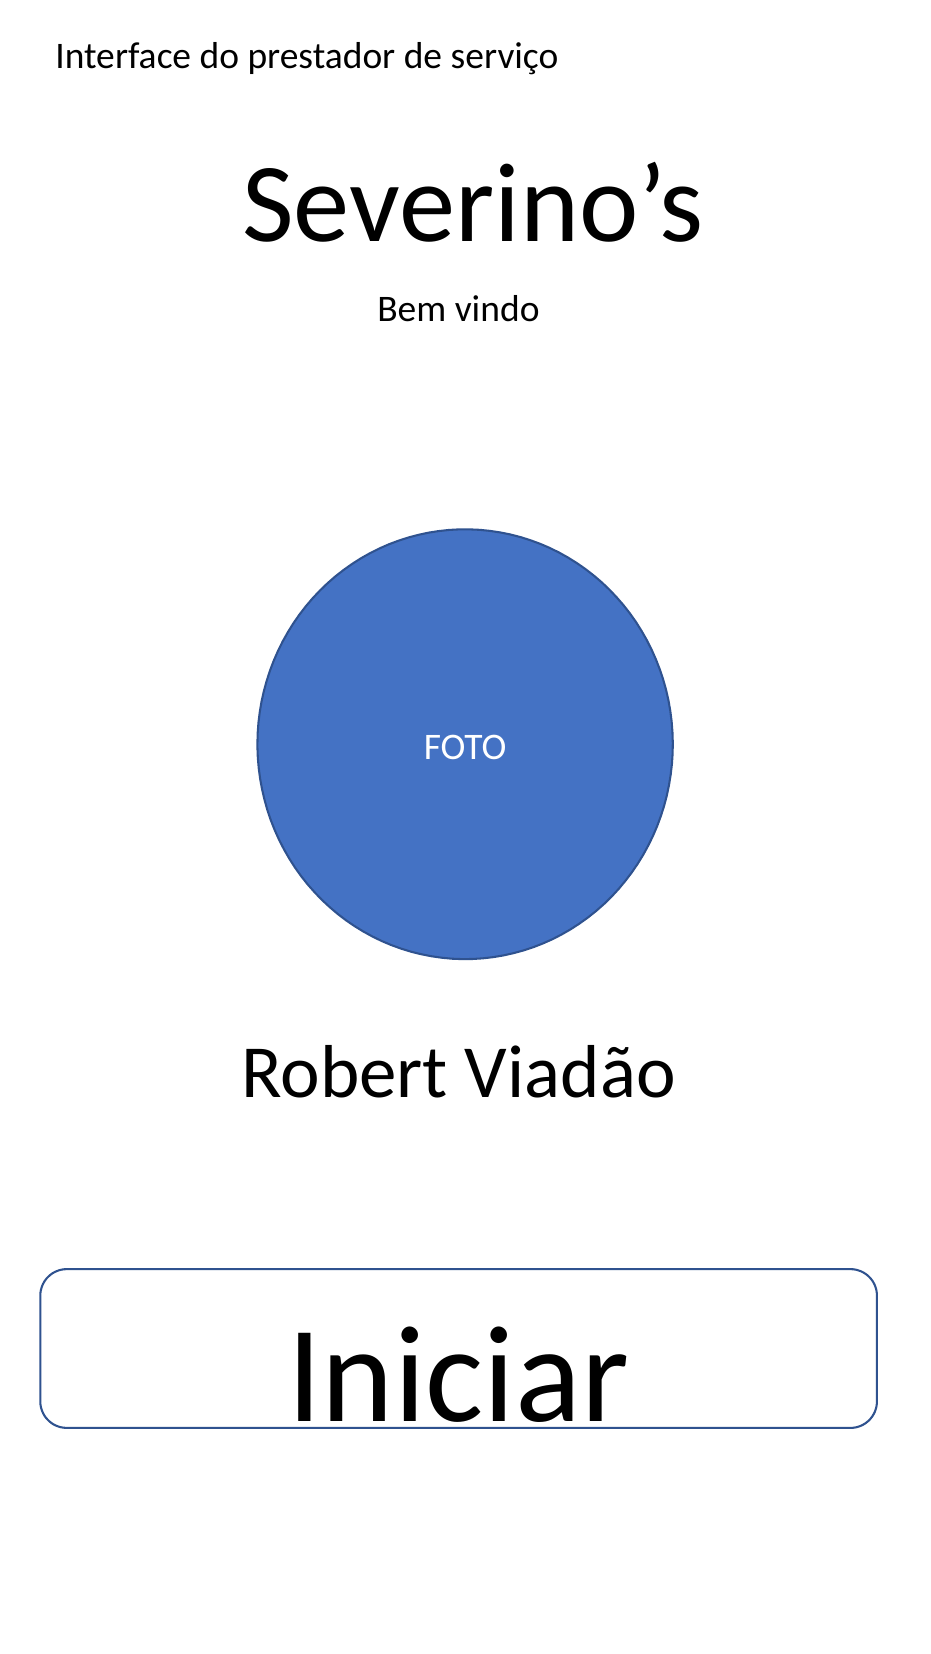

Interface do prestador de serviço
Severino’s
Bem vindo
FOTO
Robert Viadão
Iniciar